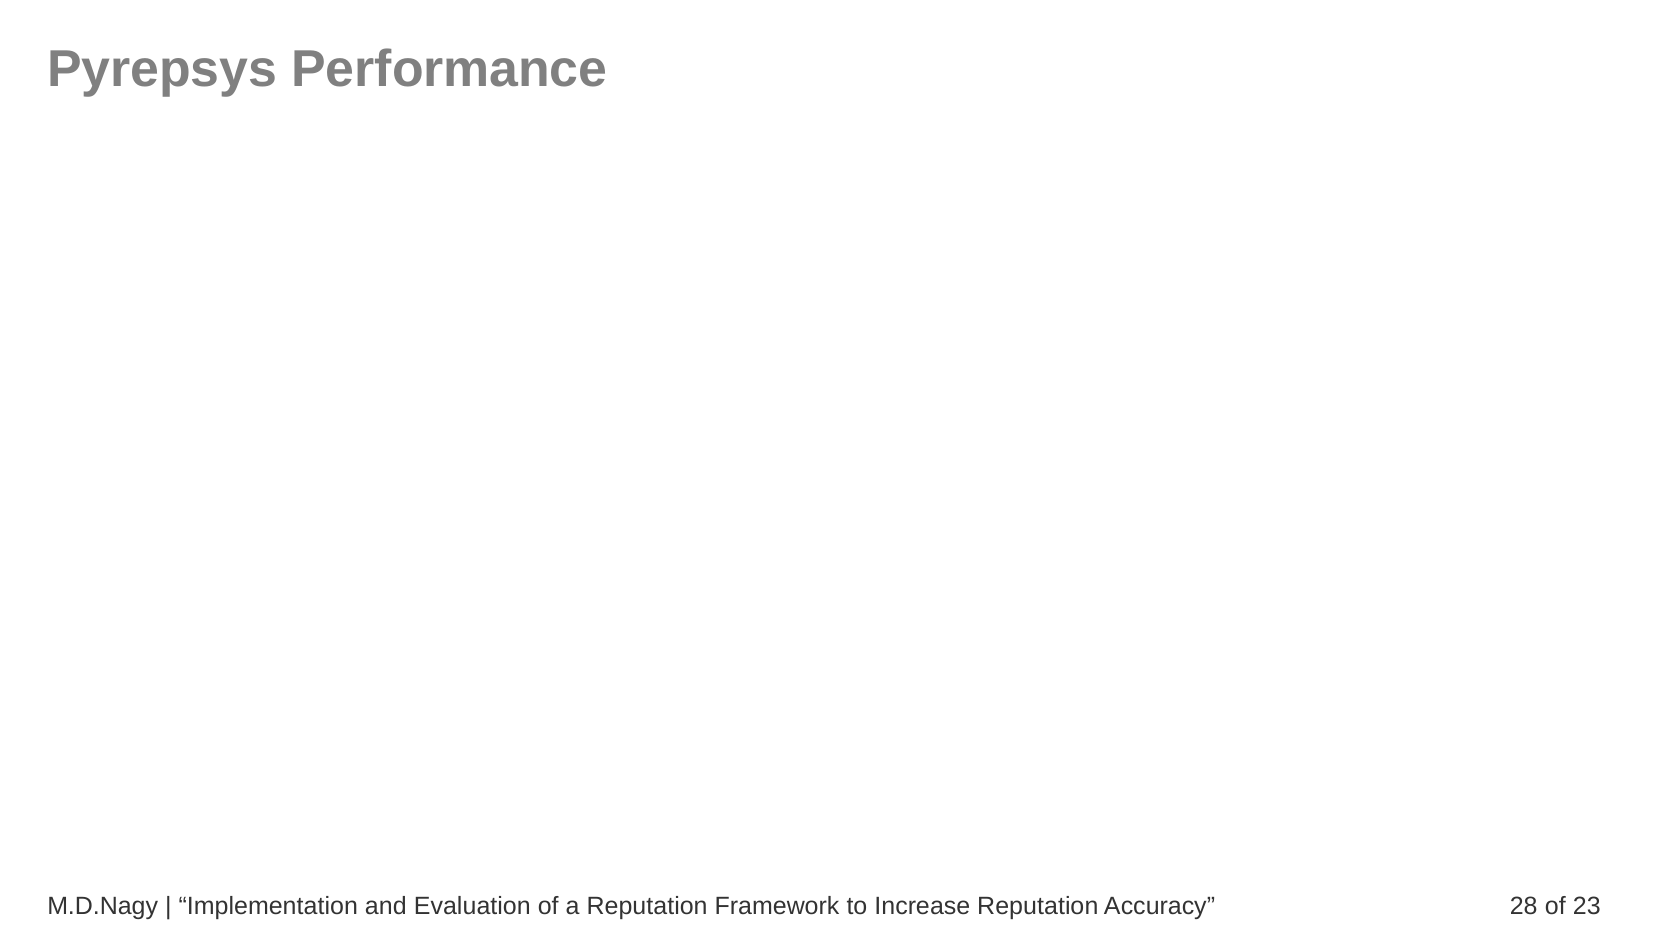

# Pyrepsys Performance
M.D.Nagy | “Implementation and Evaluation of a Reputation Framework to Increase Reputation Accuracy”
28